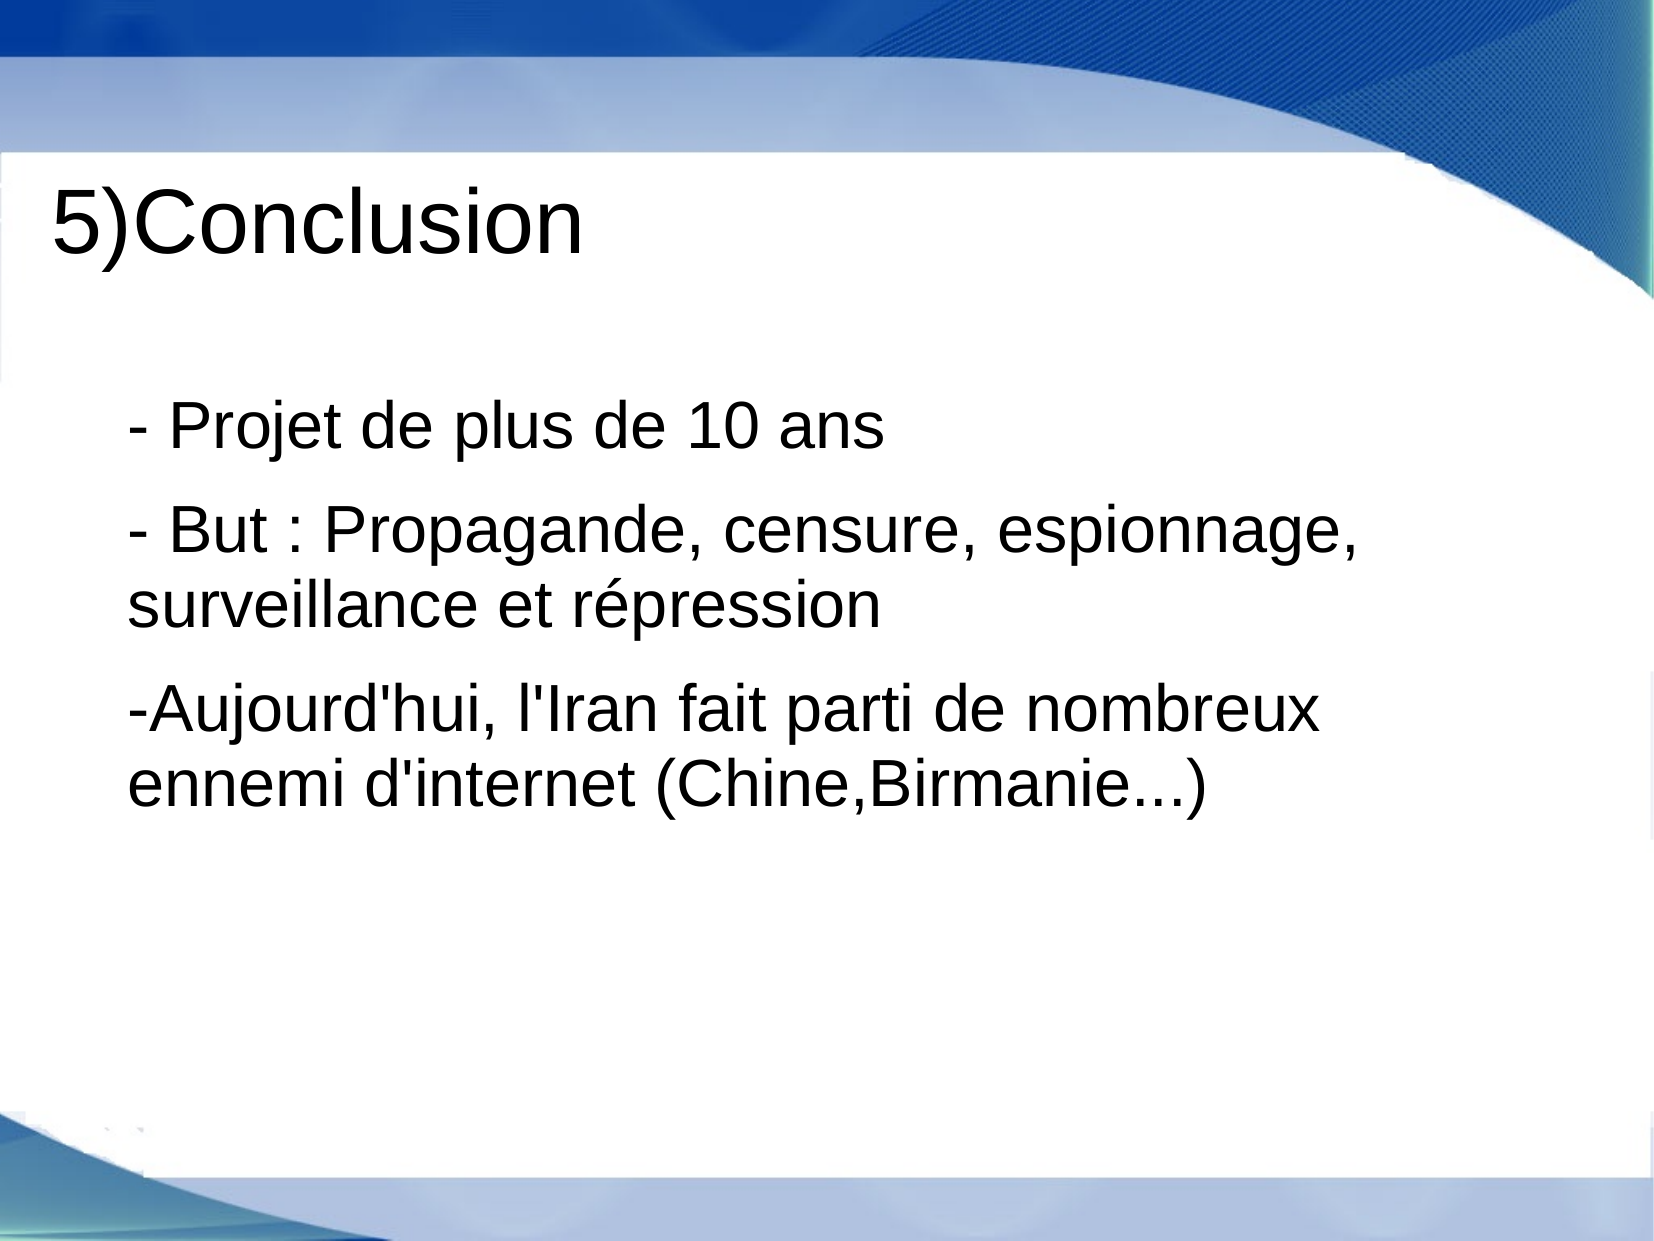

# 5)Conclusion
- Projet de plus de 10 ans
- But : Propagande, censure, espionnage, surveillance et répression
-Aujourd'hui, l'Iran fait parti de nombreux ennemi d'internet (Chine,Birmanie...)